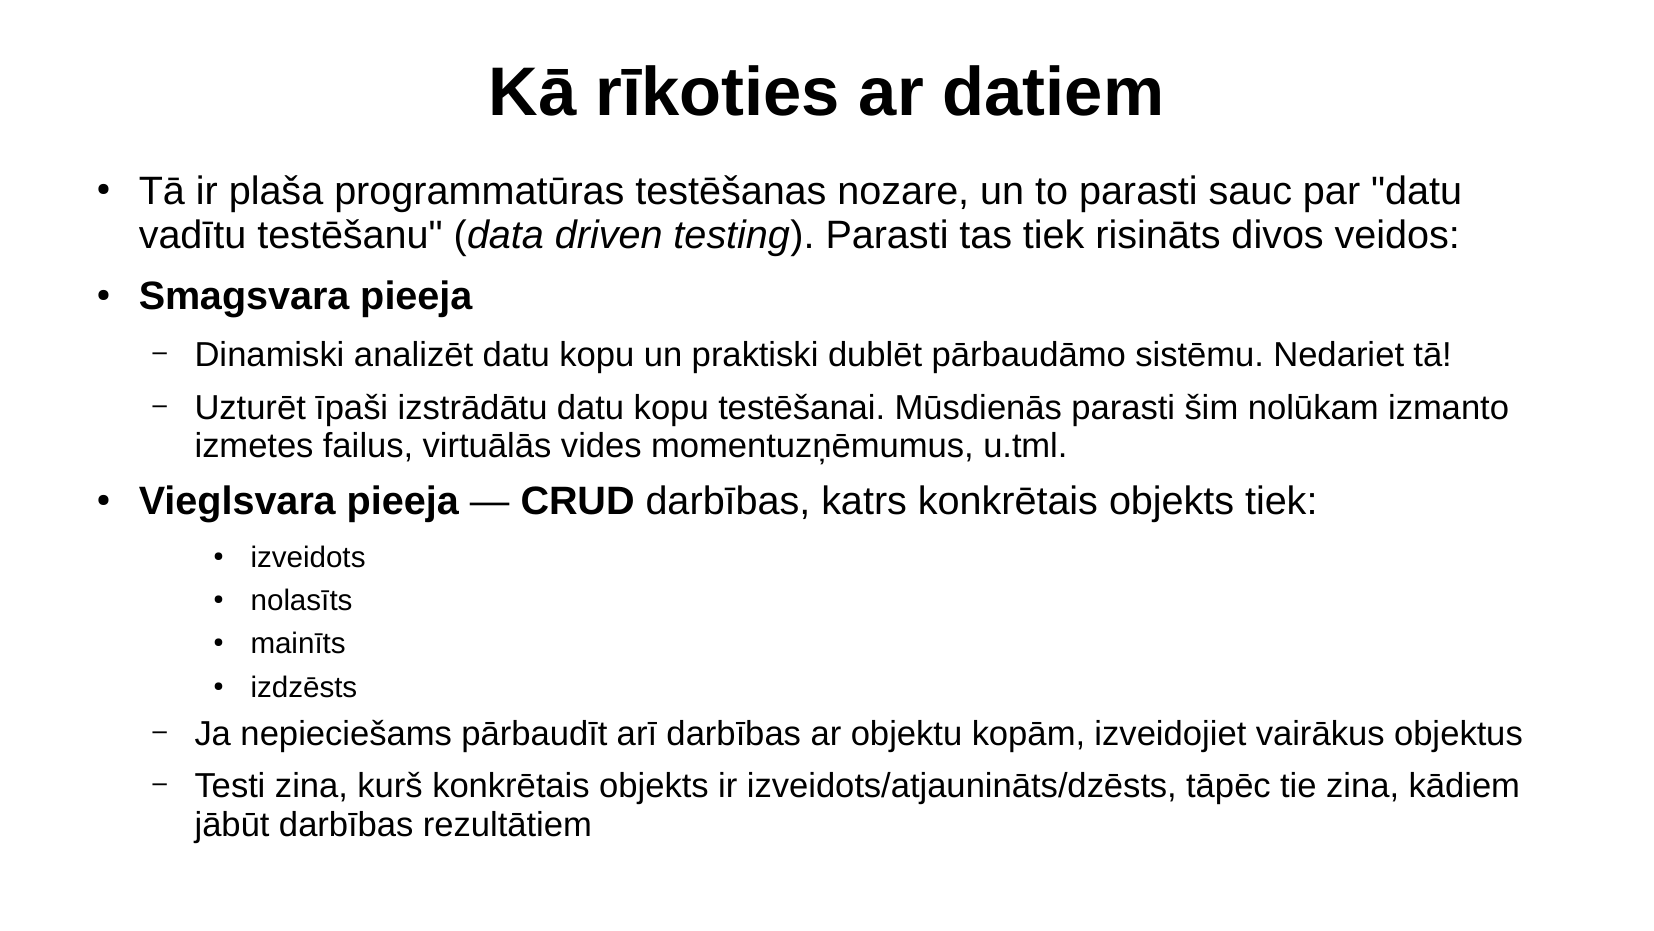

# Kā rīkoties ar datiem
Tā ir plaša programmatūras testēšanas nozare, un to parasti sauc par "datu vadītu testēšanu" (data driven testing). Parasti tas tiek risināts divos veidos:
Smagsvara pieeja
Dinamiski analizēt datu kopu un praktiski dublēt pārbaudāmo sistēmu. Nedariet tā!
Uzturēt īpaši izstrādātu datu kopu testēšanai. Mūsdienās parasti šim nolūkam izmanto izmetes failus, virtuālās vides momentuzņēmumus, u.tml.
Vieglsvara pieeja — CRUD darbības, katrs konkrētais objekts tiek:
izveidots
nolasīts
mainīts
izdzēsts
Ja nepieciešams pārbaudīt arī darbības ar objektu kopām, izveidojiet vairākus objektus
Testi zina, kurš konkrētais objekts ir izveidots/atjaunināts/dzēsts, tāpēc tie zina, kādiem jābūt darbības rezultātiem